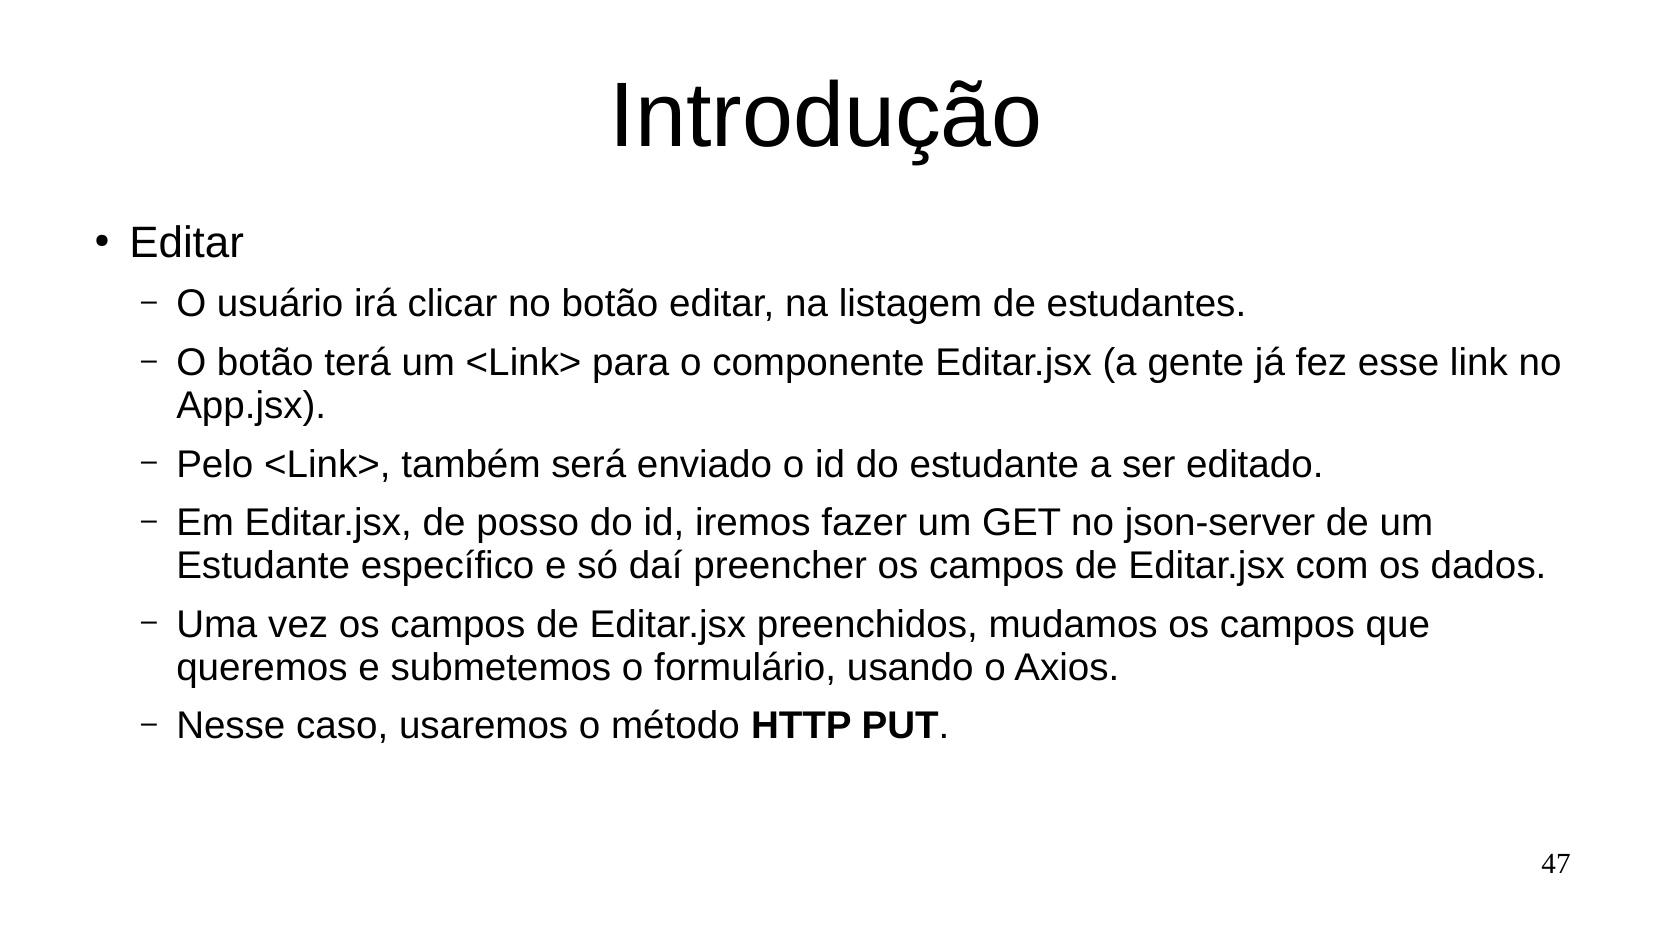

# Introdução
Editar
O usuário irá clicar no botão editar, na listagem de estudantes.
O botão terá um <Link> para o componente Editar.jsx (a gente já fez esse link no App.jsx).
Pelo <Link>, também será enviado o id do estudante a ser editado.
Em Editar.jsx, de posso do id, iremos fazer um GET no json-server de um Estudante específico e só daí preencher os campos de Editar.jsx com os dados.
Uma vez os campos de Editar.jsx preenchidos, mudamos os campos que queremos e submetemos o formulário, usando o Axios.
Nesse caso, usaremos o método HTTP PUT.
47